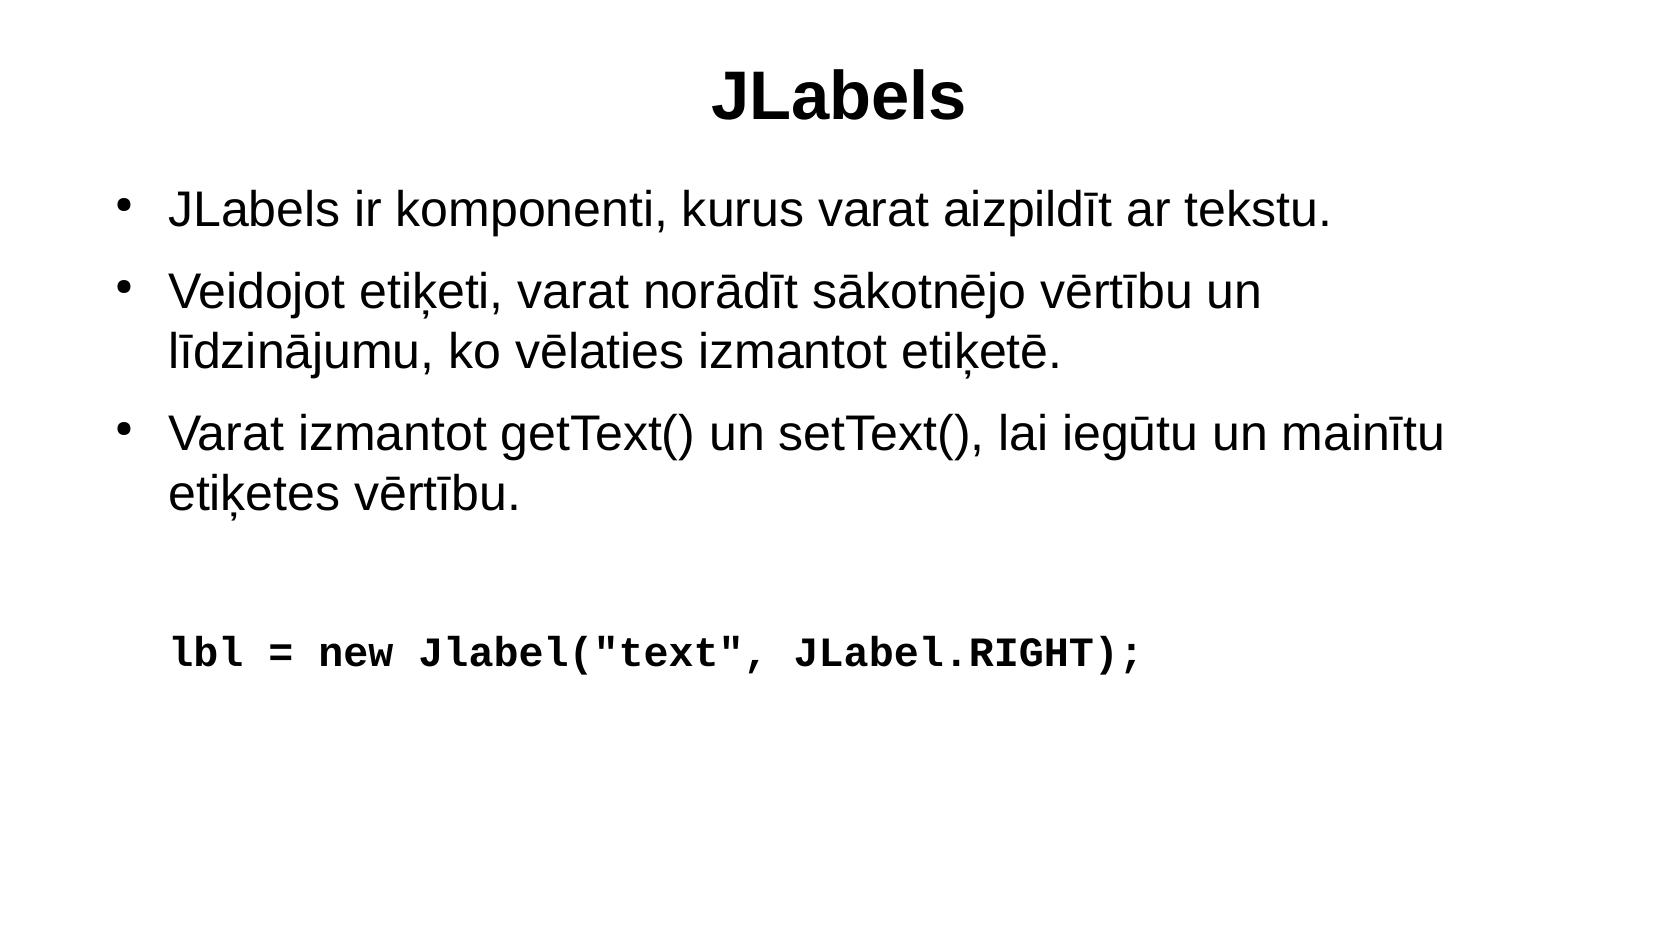

# JLabels
JLabels ir komponenti, kurus varat aizpildīt ar tekstu.
Veidojot etiķeti, varat norādīt sākotnējo vērtību un līdzinājumu, ko vēlaties izmantot etiķetē.
Varat izmantot getText() un setText(), lai iegūtu un mainītu etiķetes vērtību.
lbl = new Jlabel("text", JLabel.RIGHT);